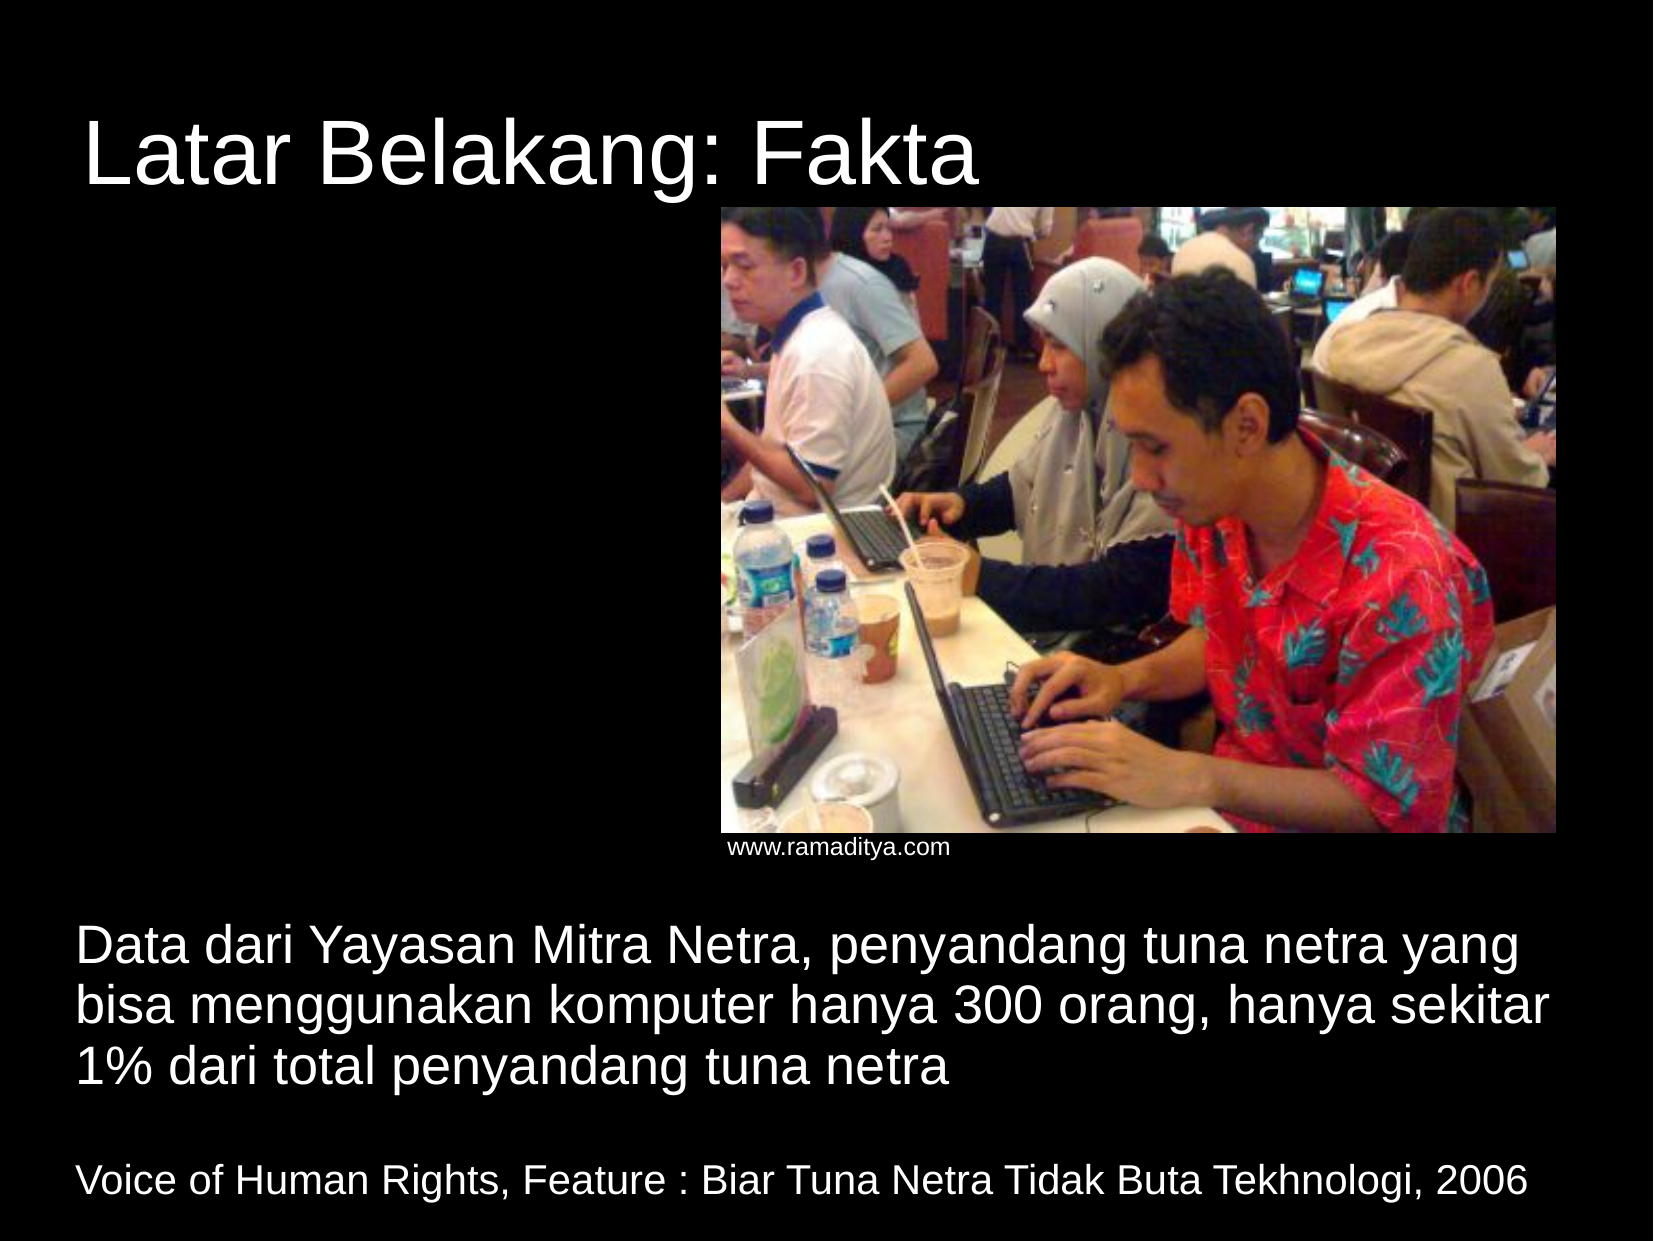

# Latar Belakang: Fakta
www.ramaditya.com
Data dari Yayasan Mitra Netra, penyandang tuna netra yang bisa menggunakan komputer hanya 300 orang, hanya sekitar 1% dari total penyandang tuna netra
Voice of Human Rights, Feature : Biar Tuna Netra Tidak Buta Tekhnologi, 2006